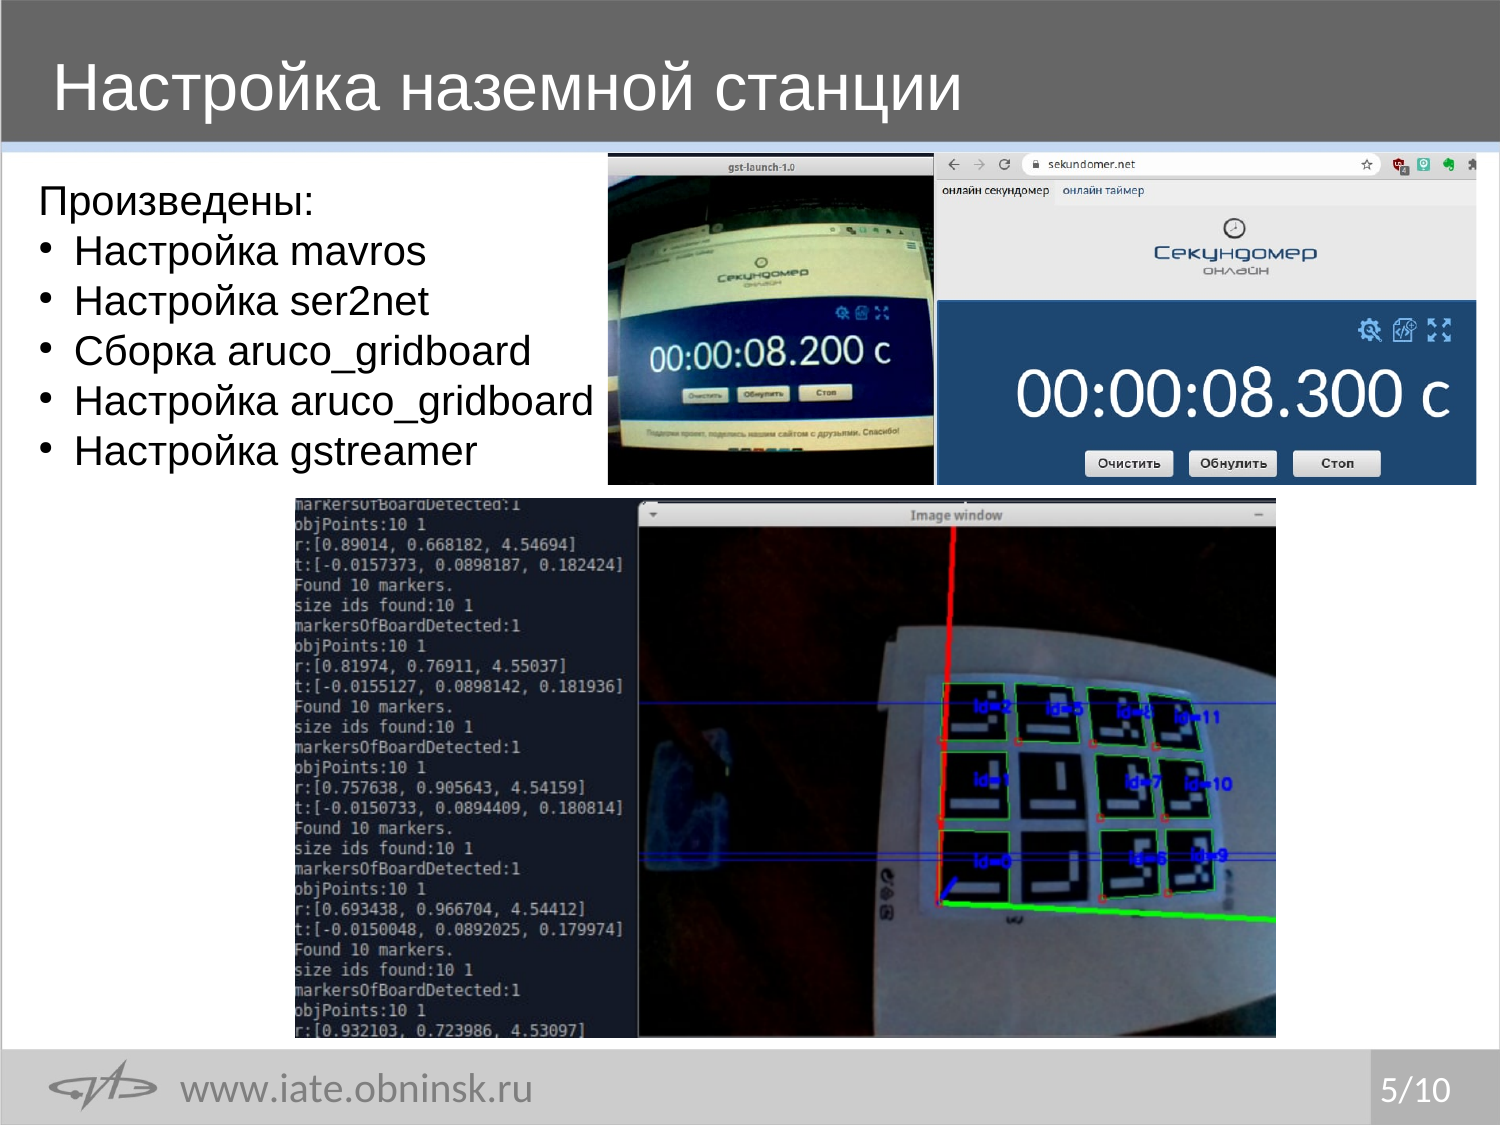

# Настройка наземной станции
Произведены:
Настройка mavros
Настройка ser2net
Сборка aruco_gridboard
Настройка aruco_gridboard
Настройка gstreamer
5/10